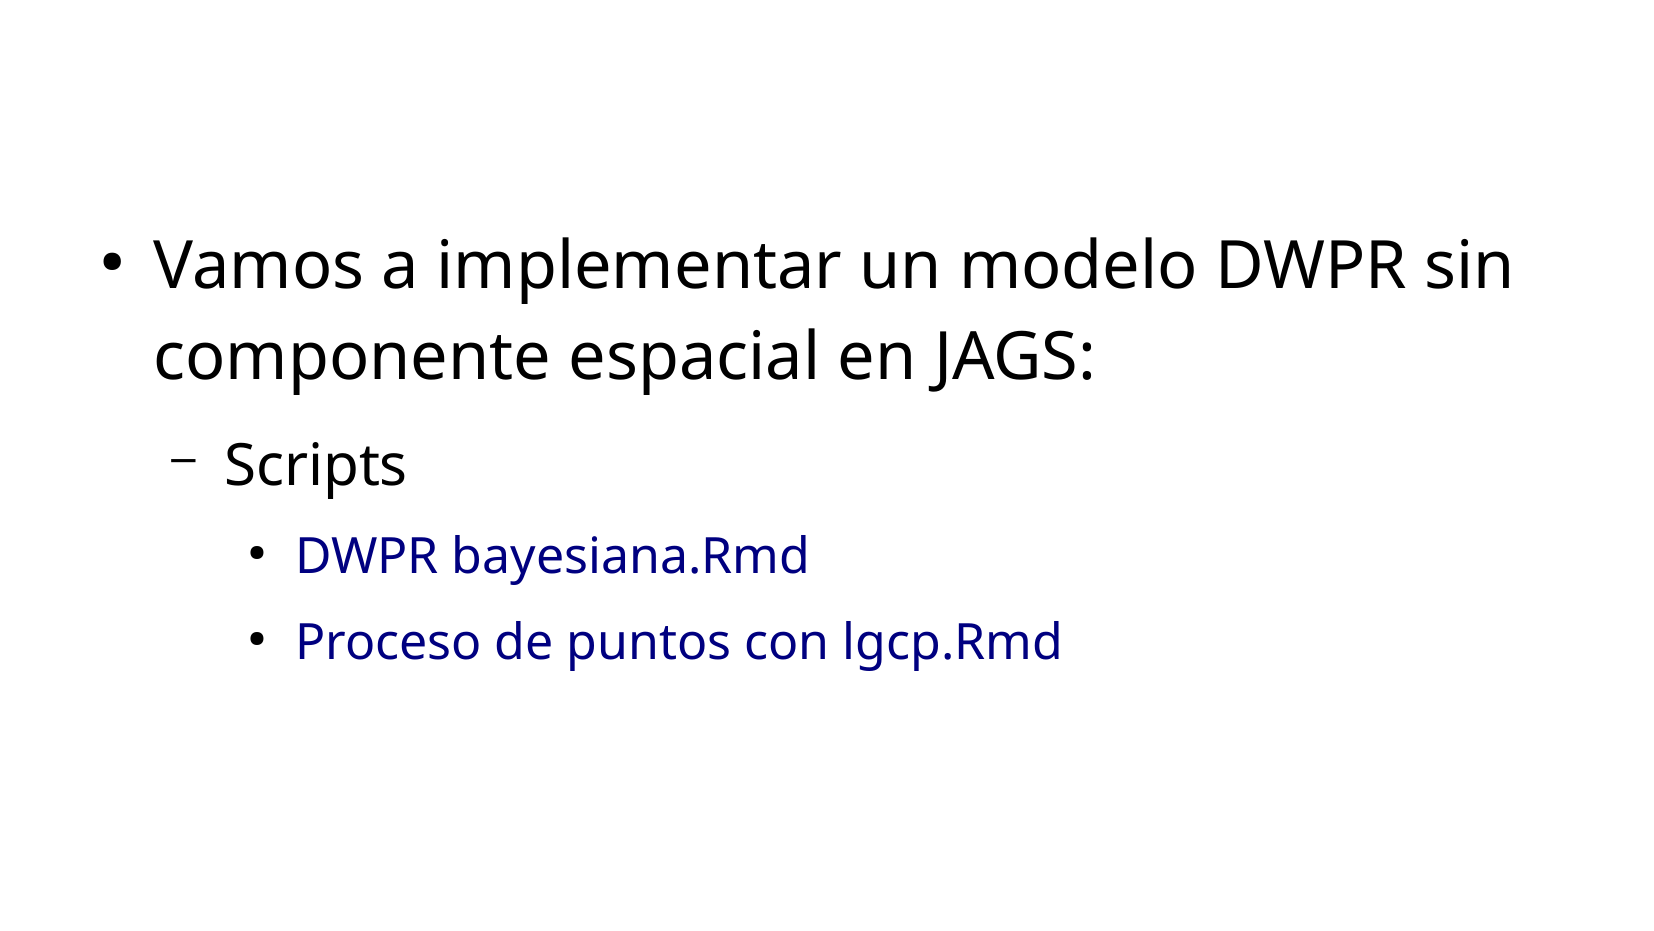

# Vamos a implementar un modelo DWPR sin componente espacial en JAGS:
Scripts
DWPR bayesiana.Rmd
Proceso de puntos con lgcp.Rmd